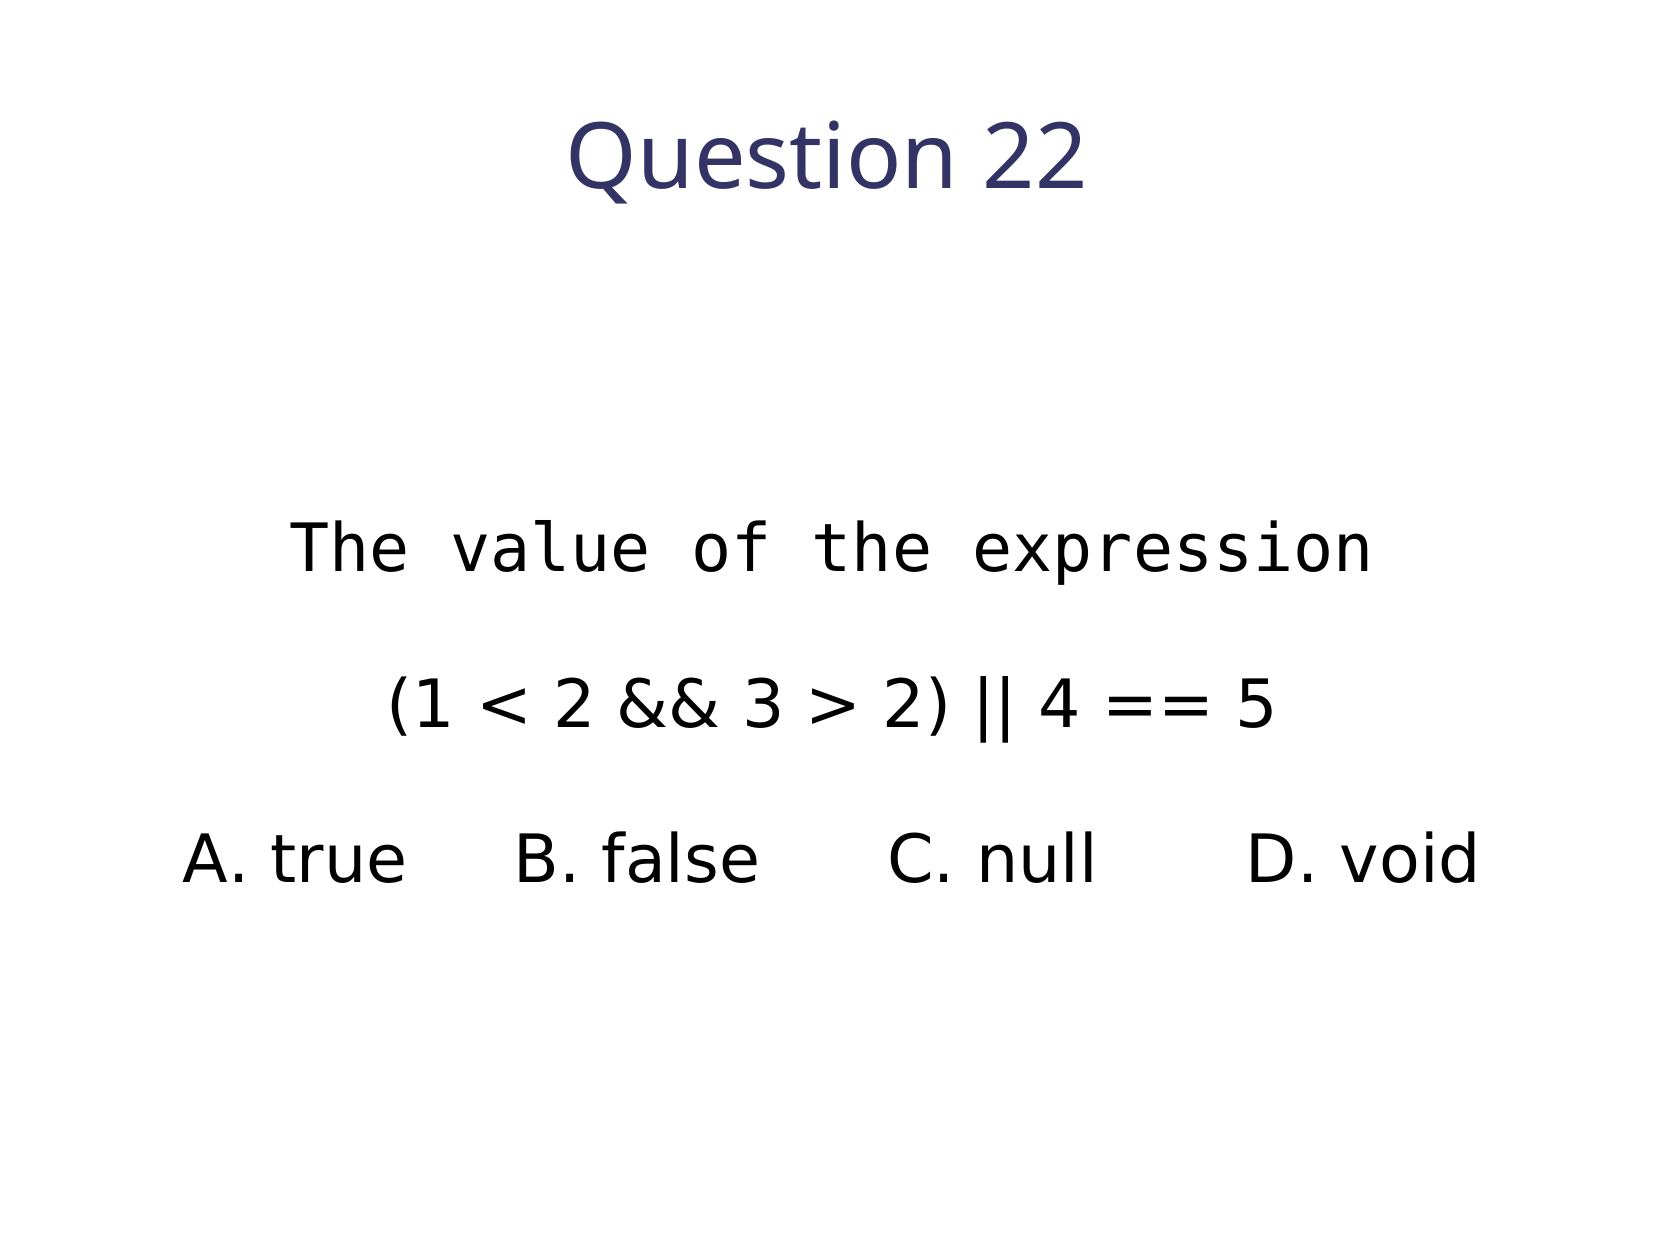

# Question
The value of the expression
(1 < 2 && 3 > 2) || 4 == 5
A. true B. false C. null D. void